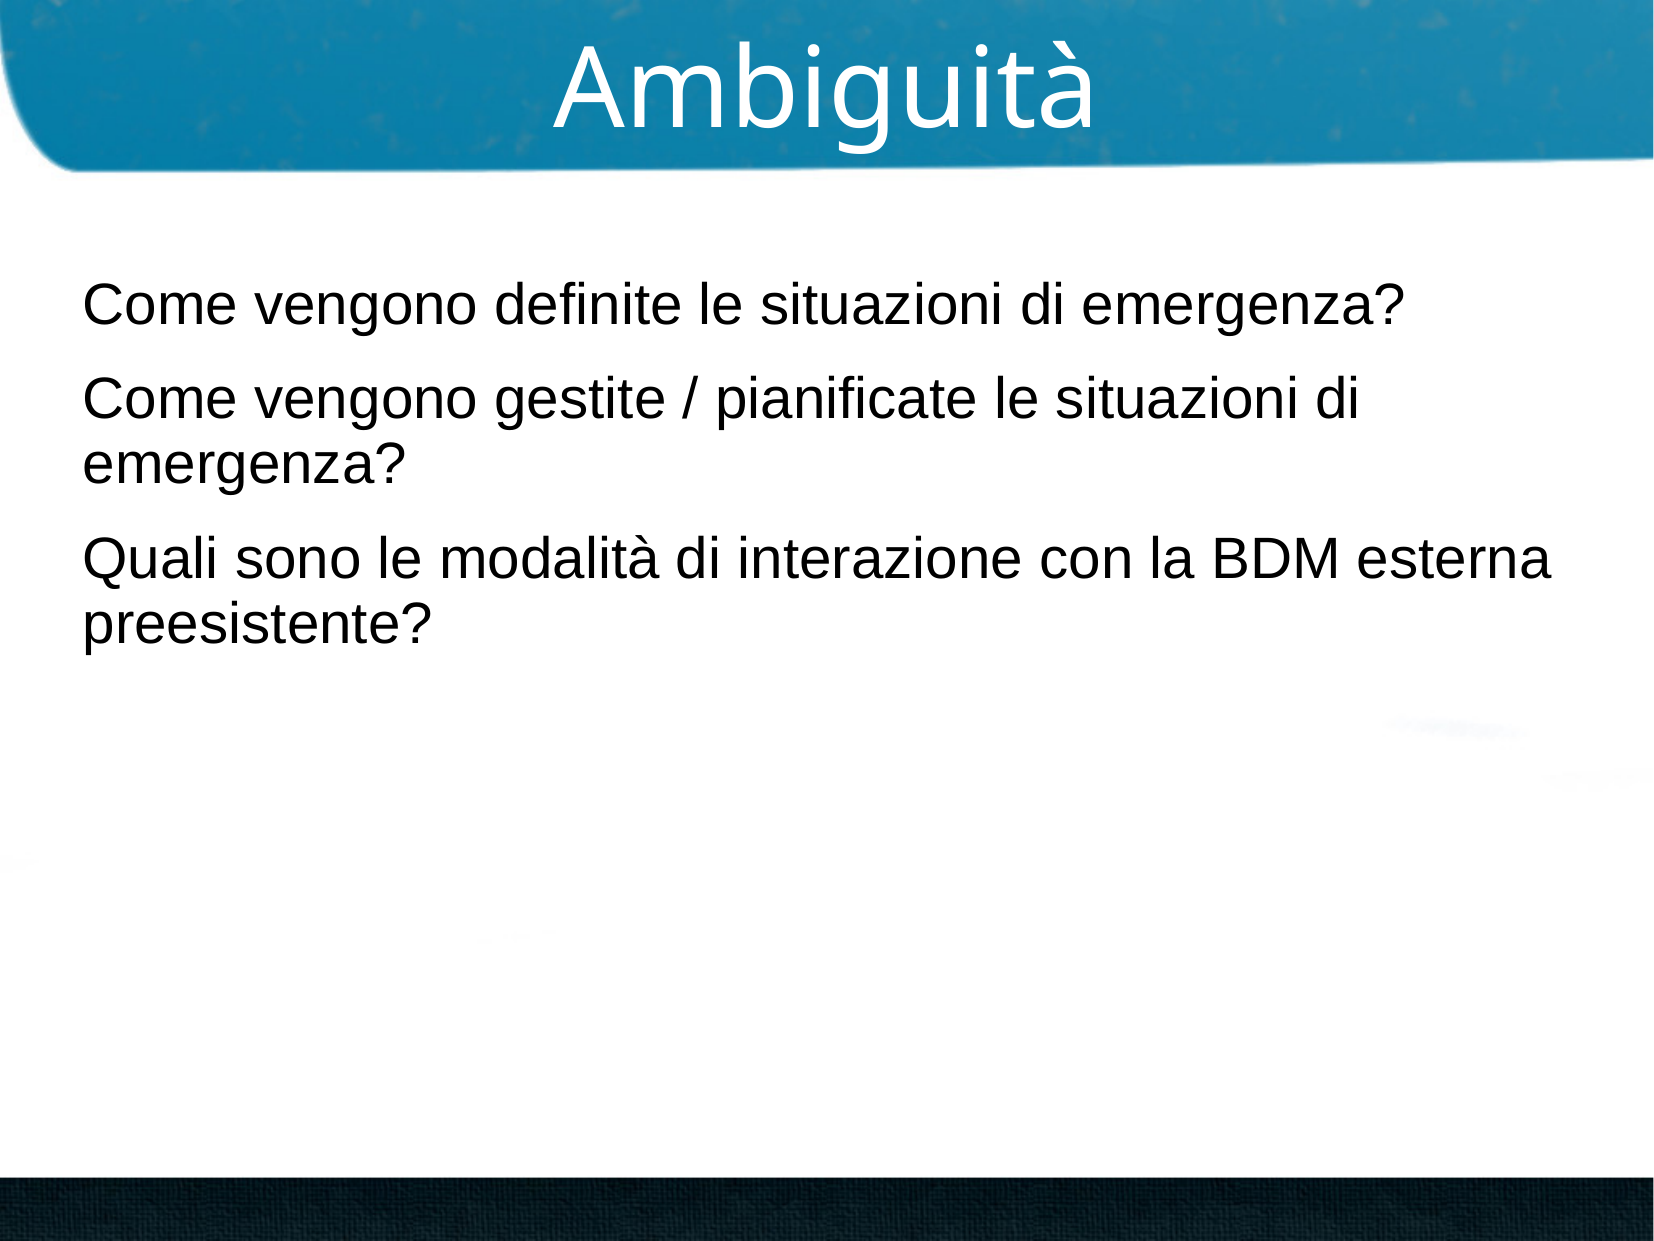

# Ambiguità
Come vengono definite le situazioni di emergenza?
Come vengono gestite / pianificate le situazioni di emergenza?
Quali sono le modalità di interazione con la BDM esterna preesistente?